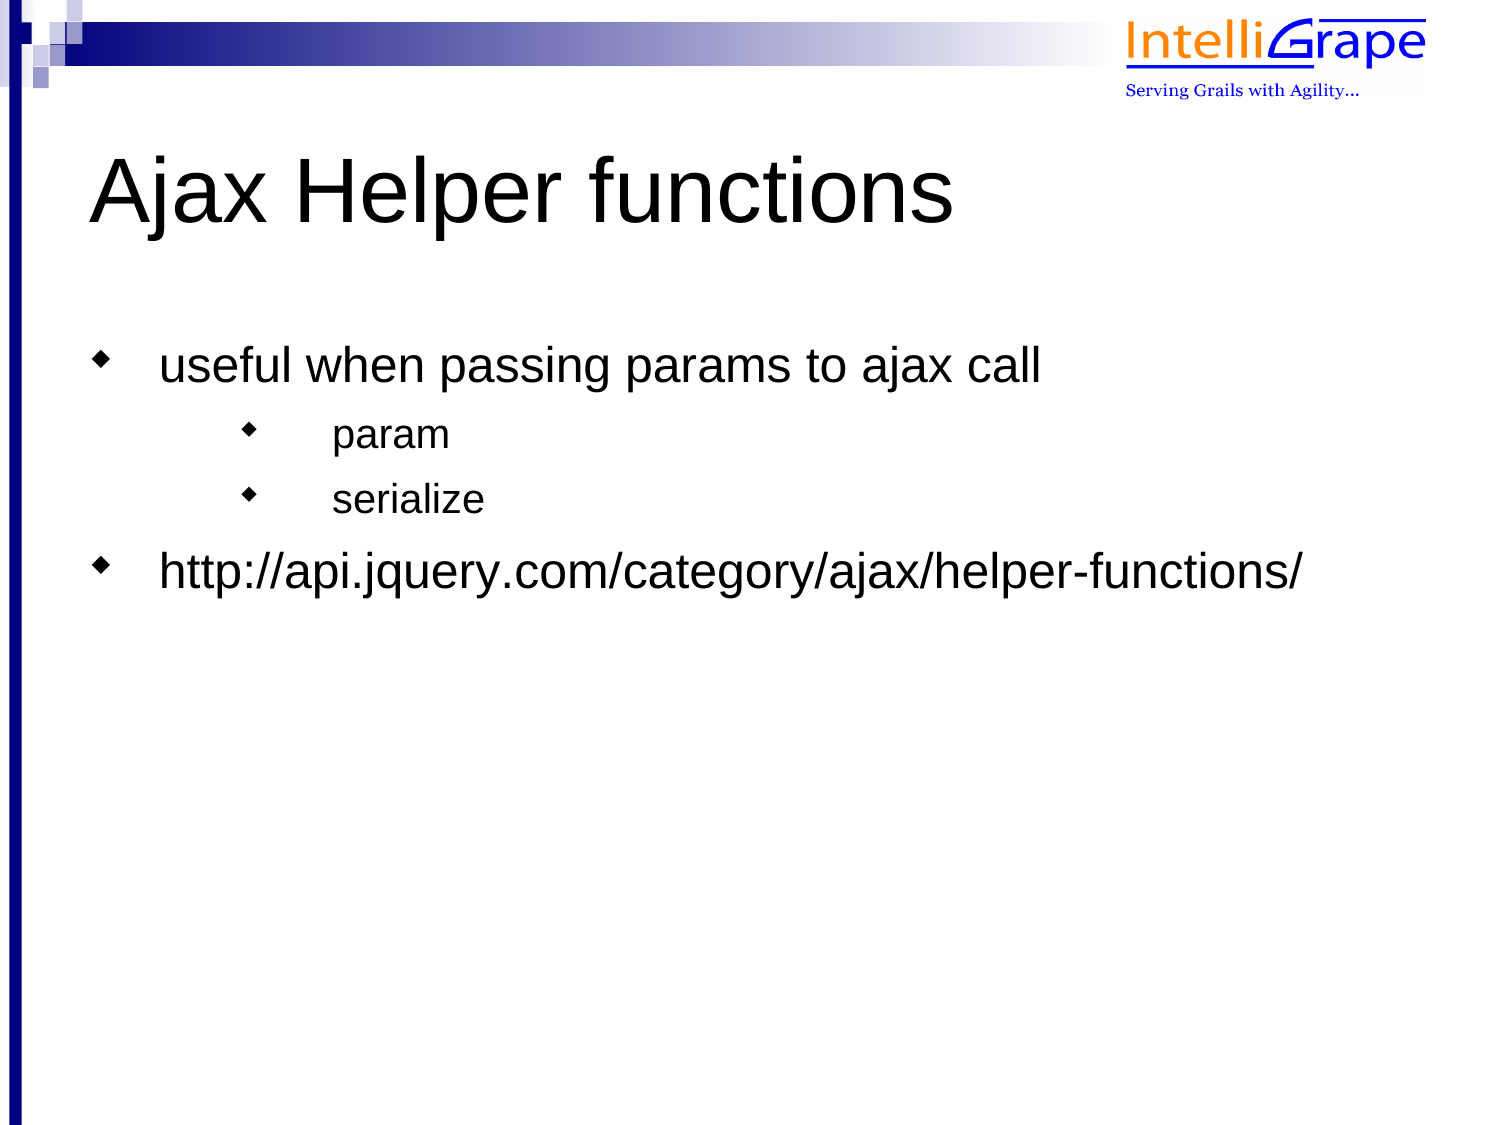

# Ajax Helper functions
 useful when passing params to ajax call
param
serialize
 http://api.jquery.com/category/ajax/helper-functions/